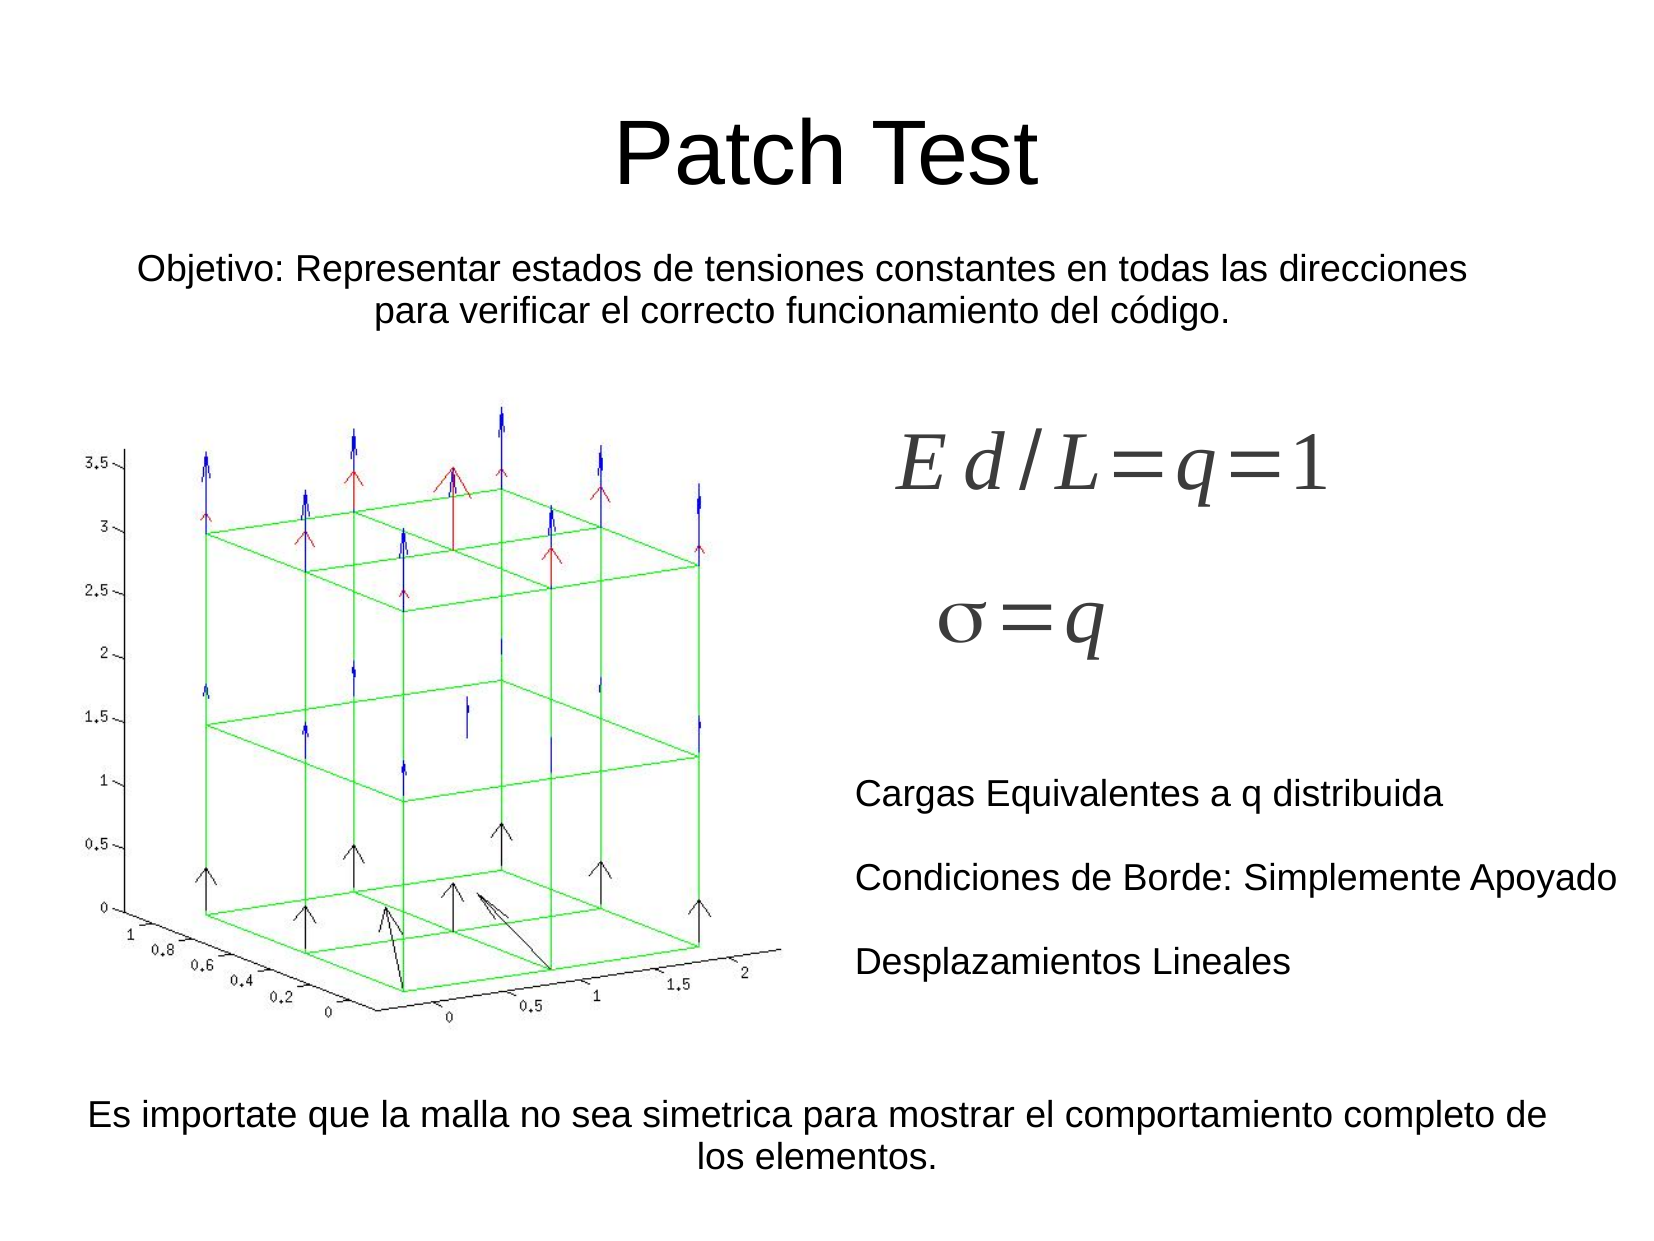

# Patch Test
Objetivo: Representar estados de tensiones constantes en todas las direcciones para verificar el correcto funcionamiento del código.
Cargas Equivalentes a q distribuida
Condiciones de Borde: Simplemente Apoyado
Desplazamientos Lineales
Es importate que la malla no sea simetrica para mostrar el comportamiento completo de los elementos.